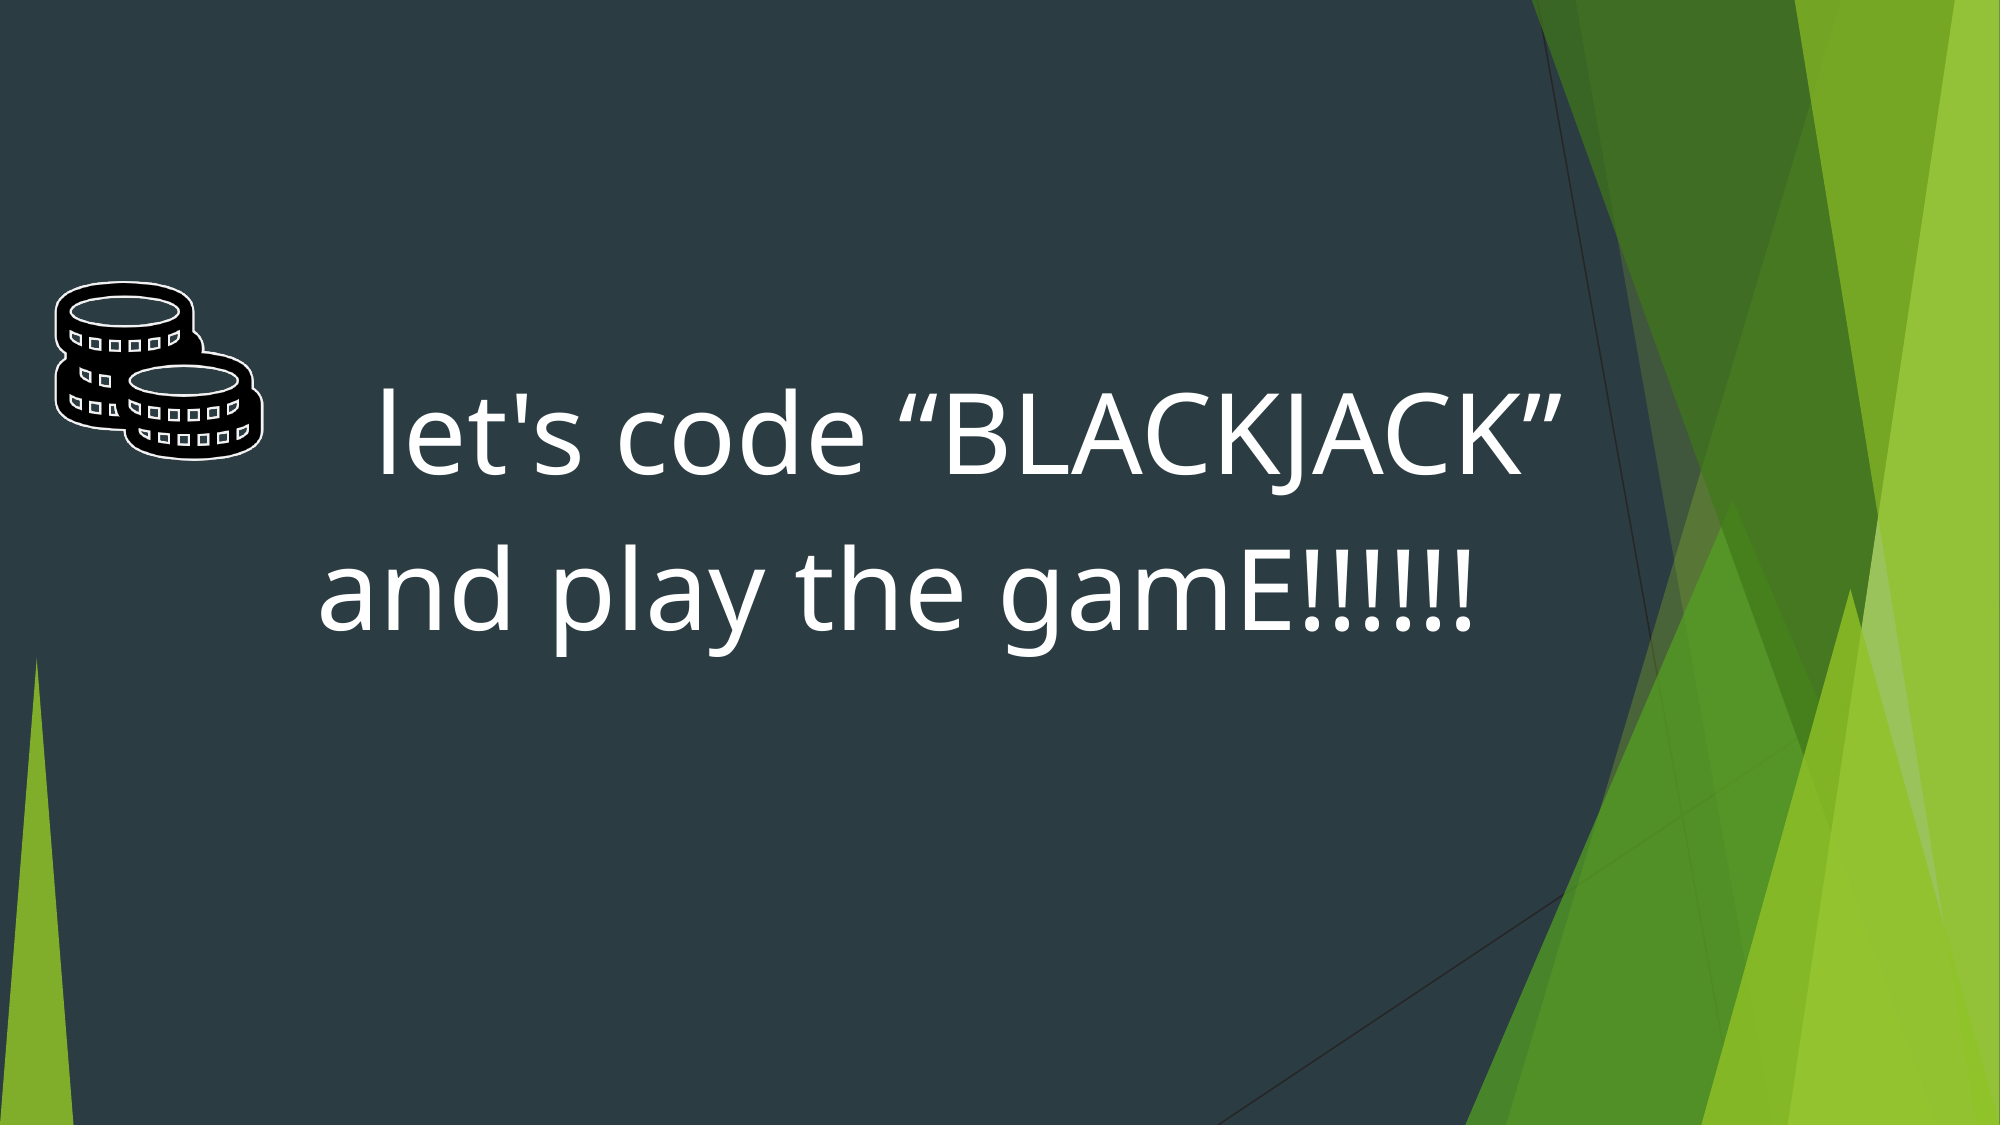

# let's code “BLACKJACK”
and play the gamE!!!!!!